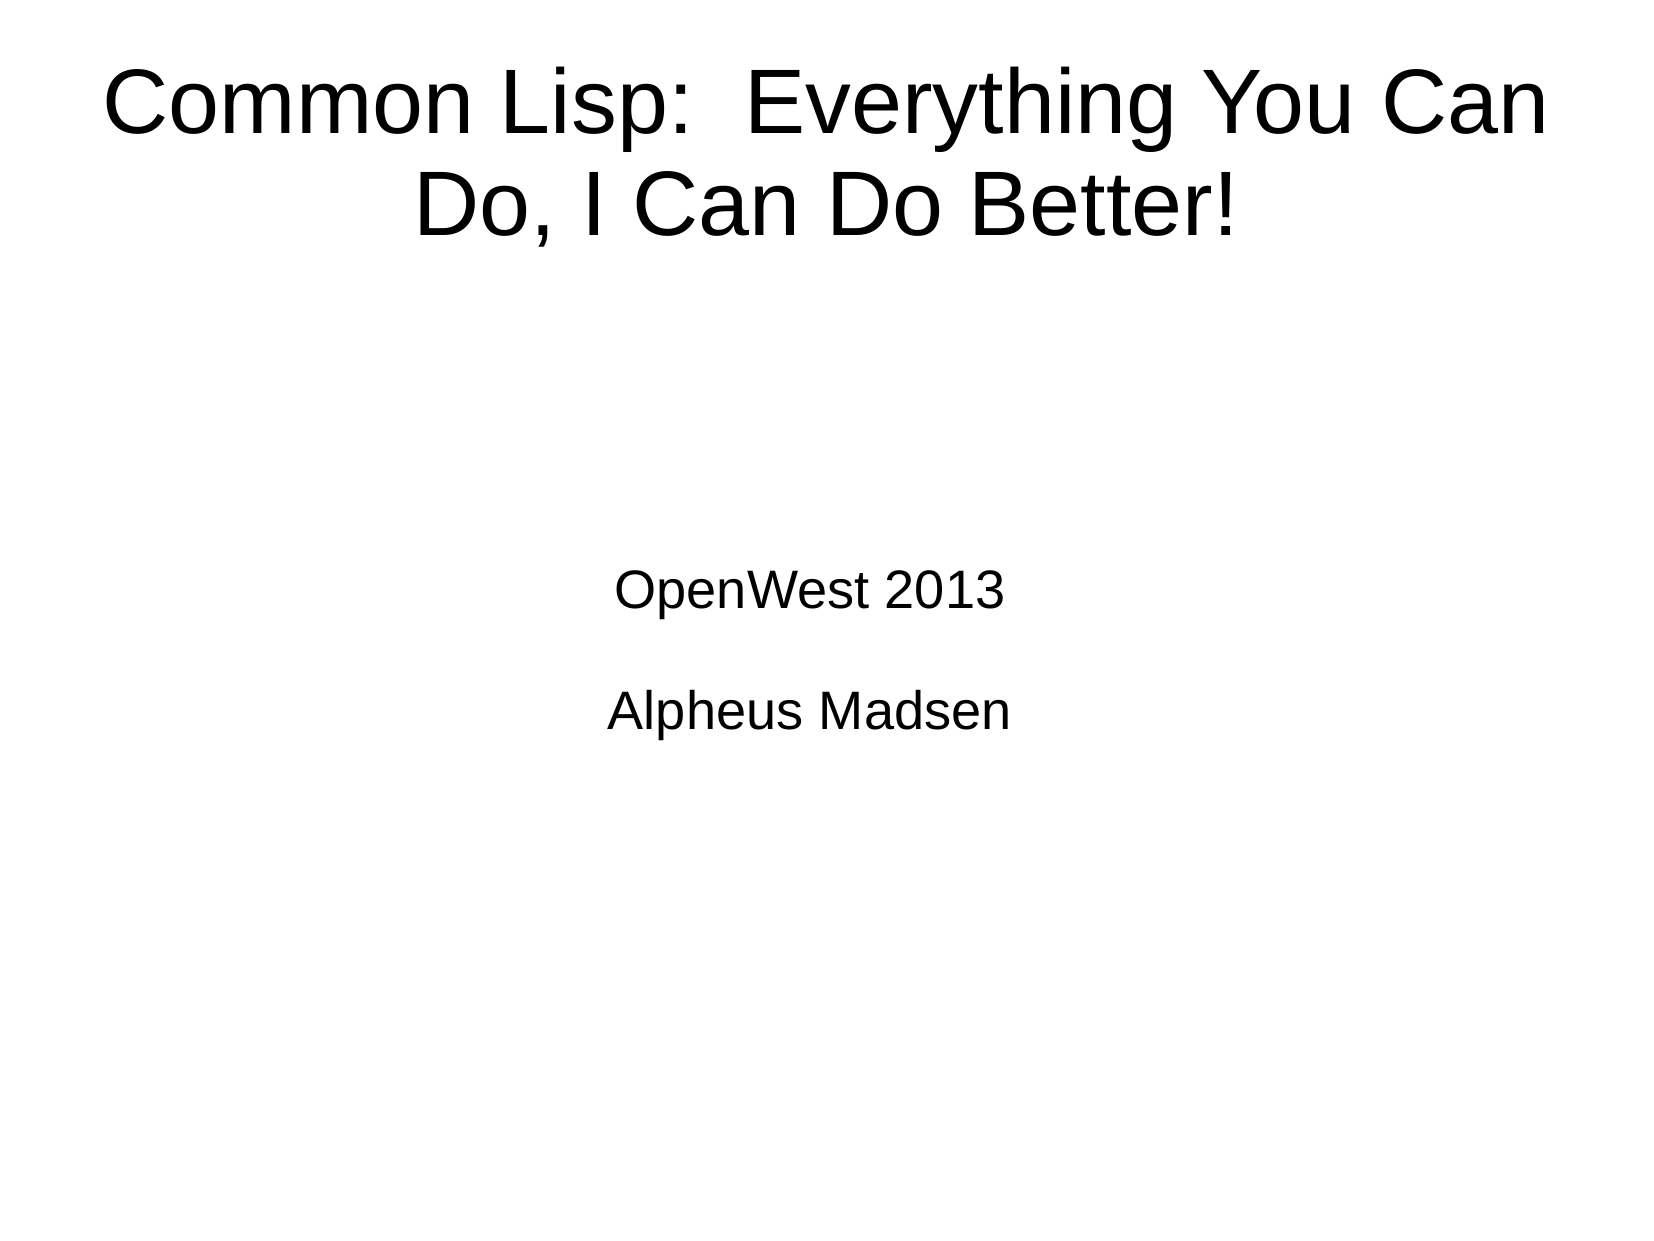

# Common Lisp: Everything You Can Do, I Can Do Better!
OpenWest 2013
Alpheus Madsen